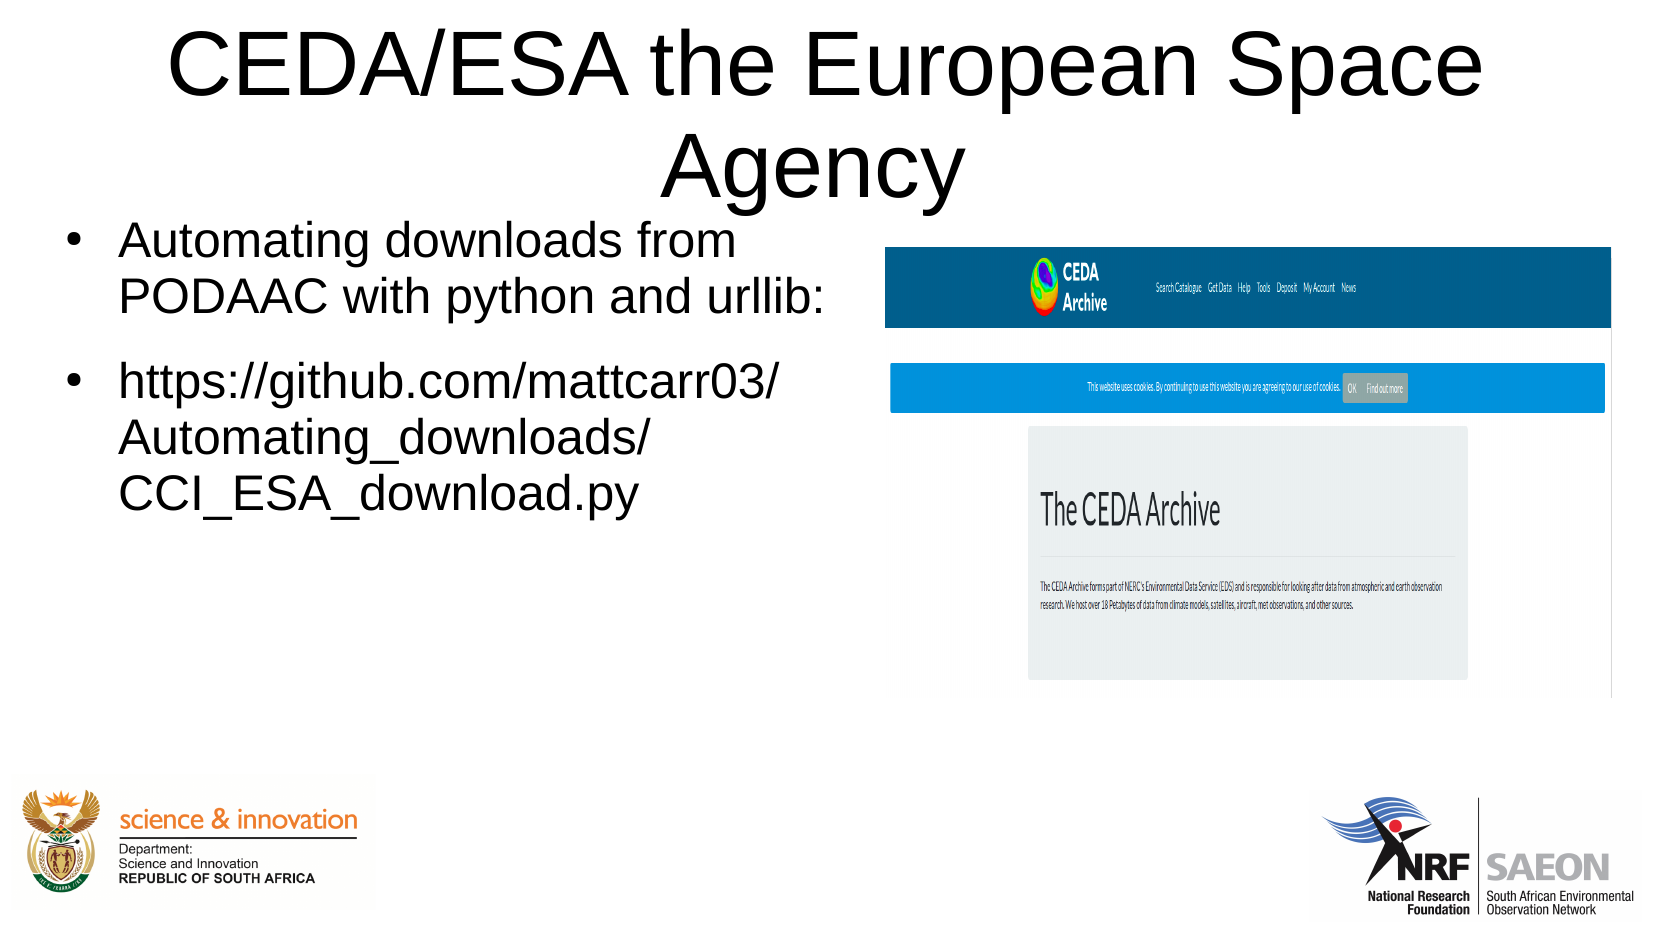

# CEDA/ESA the European Space Agency
Automating downloads from PODAAC with python and urllib:
https://github.com/mattcarr03/Automating_downloads/CCI_ESA_download.py